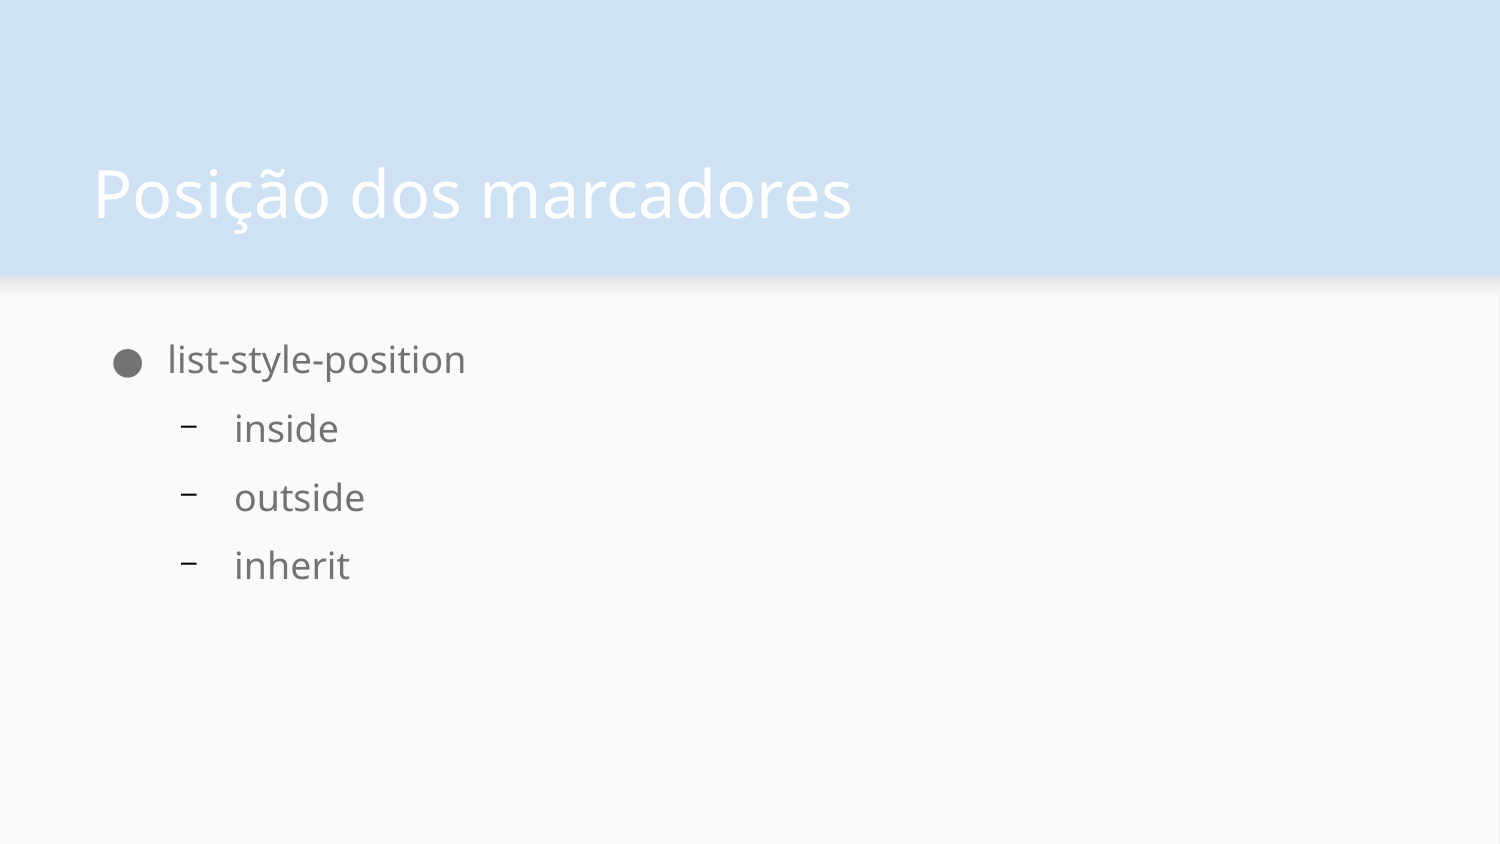

# Posição dos marcadores
list-style-position
inside
outside
inherit